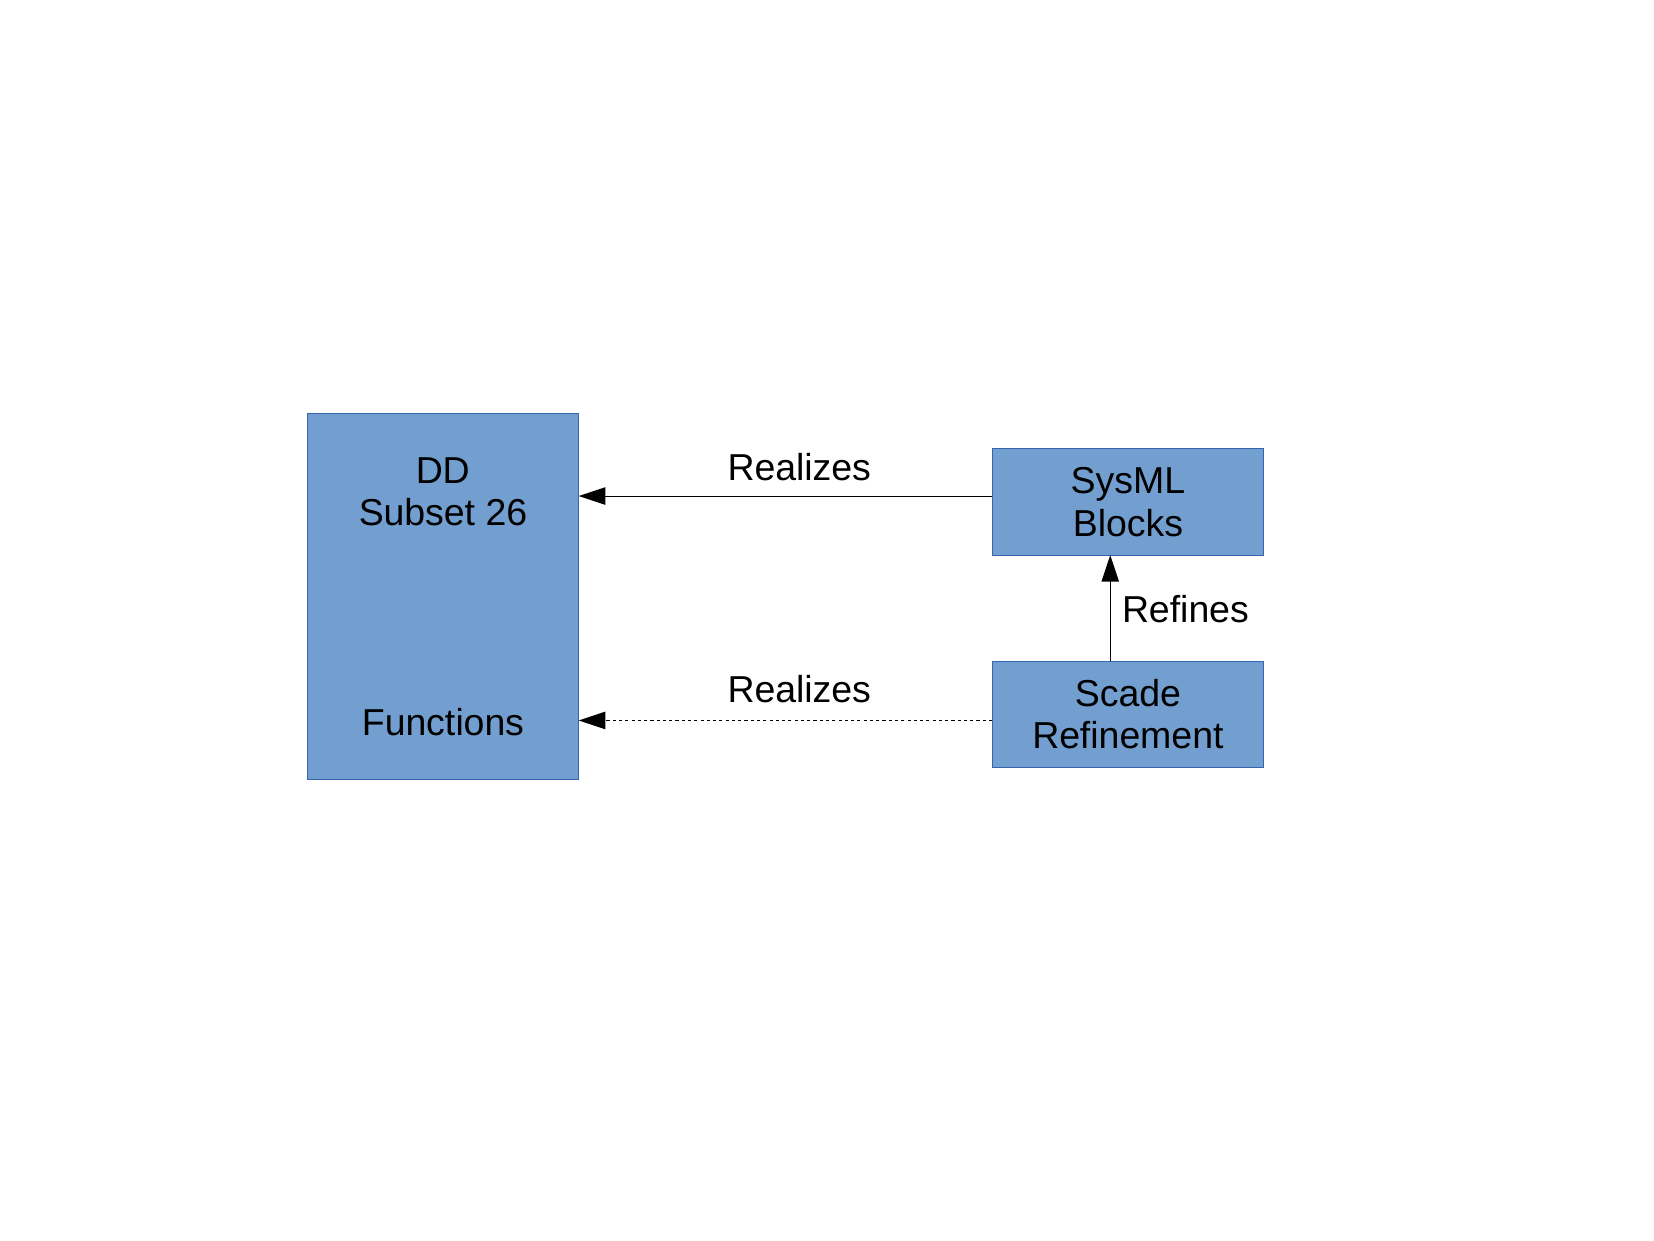

DD
Subset 26
Functions
Realizes
DD
Subset 26
SysML
Blocks
Refines
Realizes
Scade
Refinement